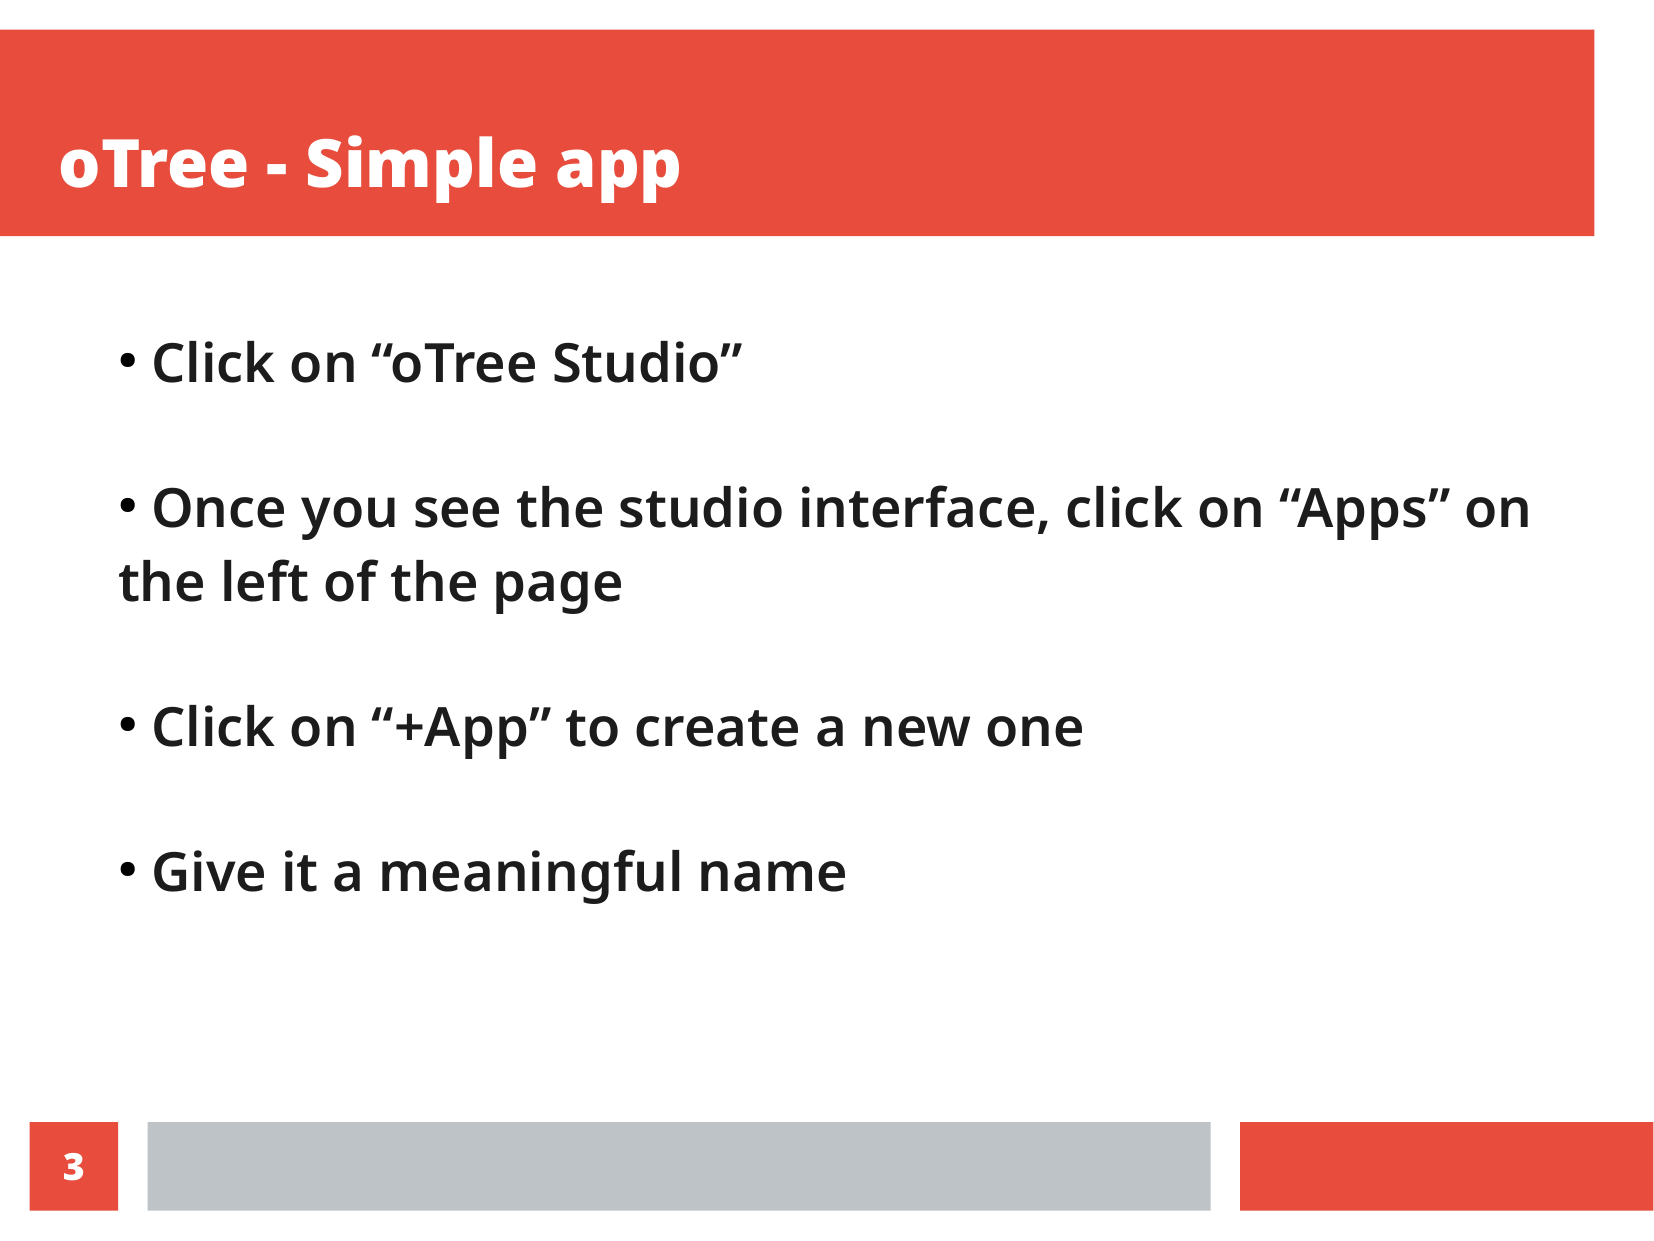

# oTree - Simple app
 Click on “oTree Studio”
 Once you see the studio interface, click on “Apps” on the left of the page
 Click on “+App” to create a new one
 Give it a meaningful name
3